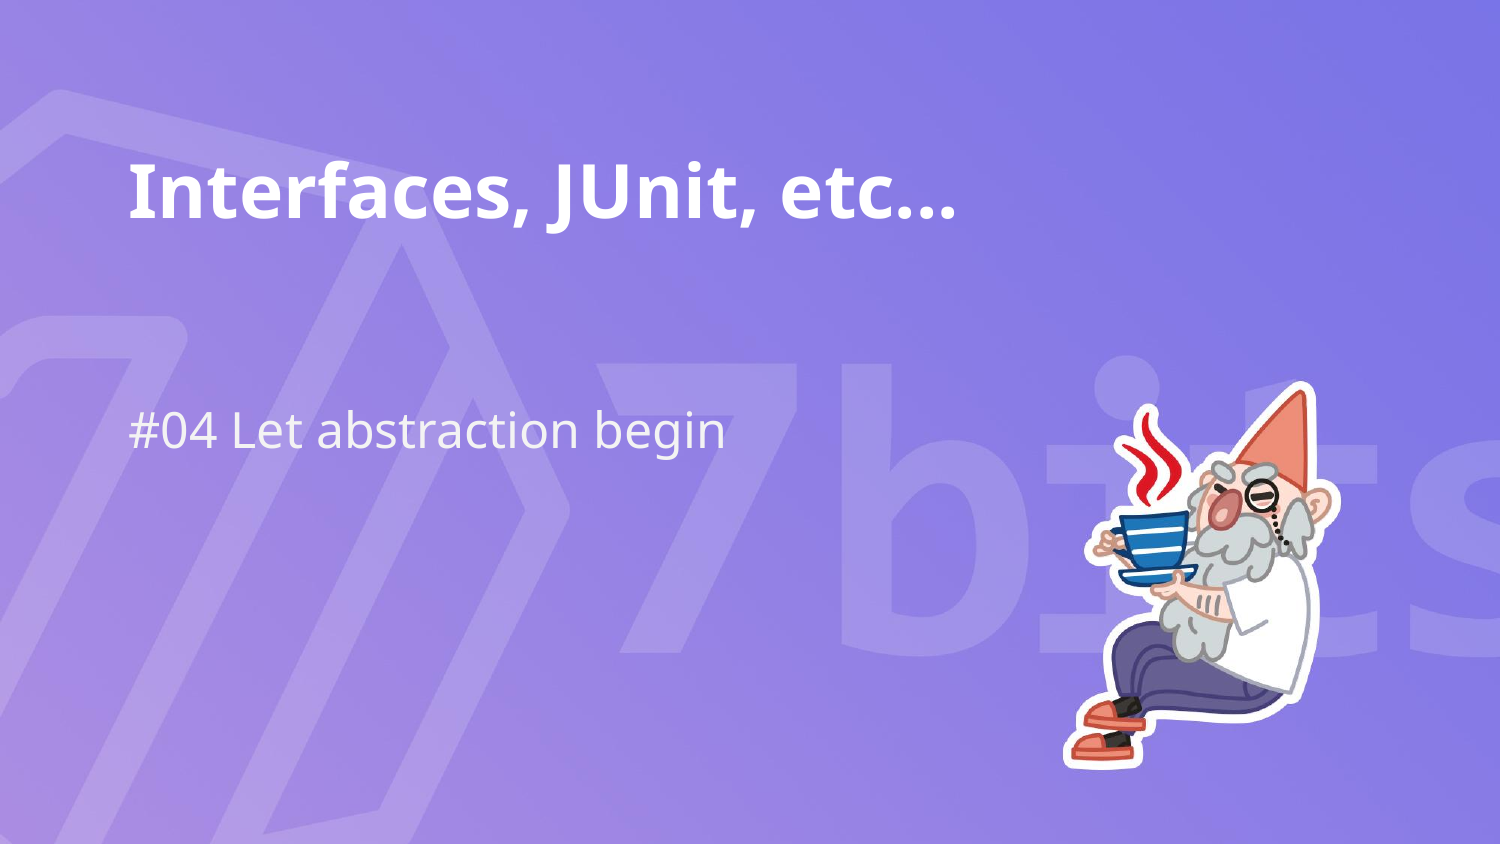

Interfaces, JUnit, etc...
# #04 Let abstraction begin